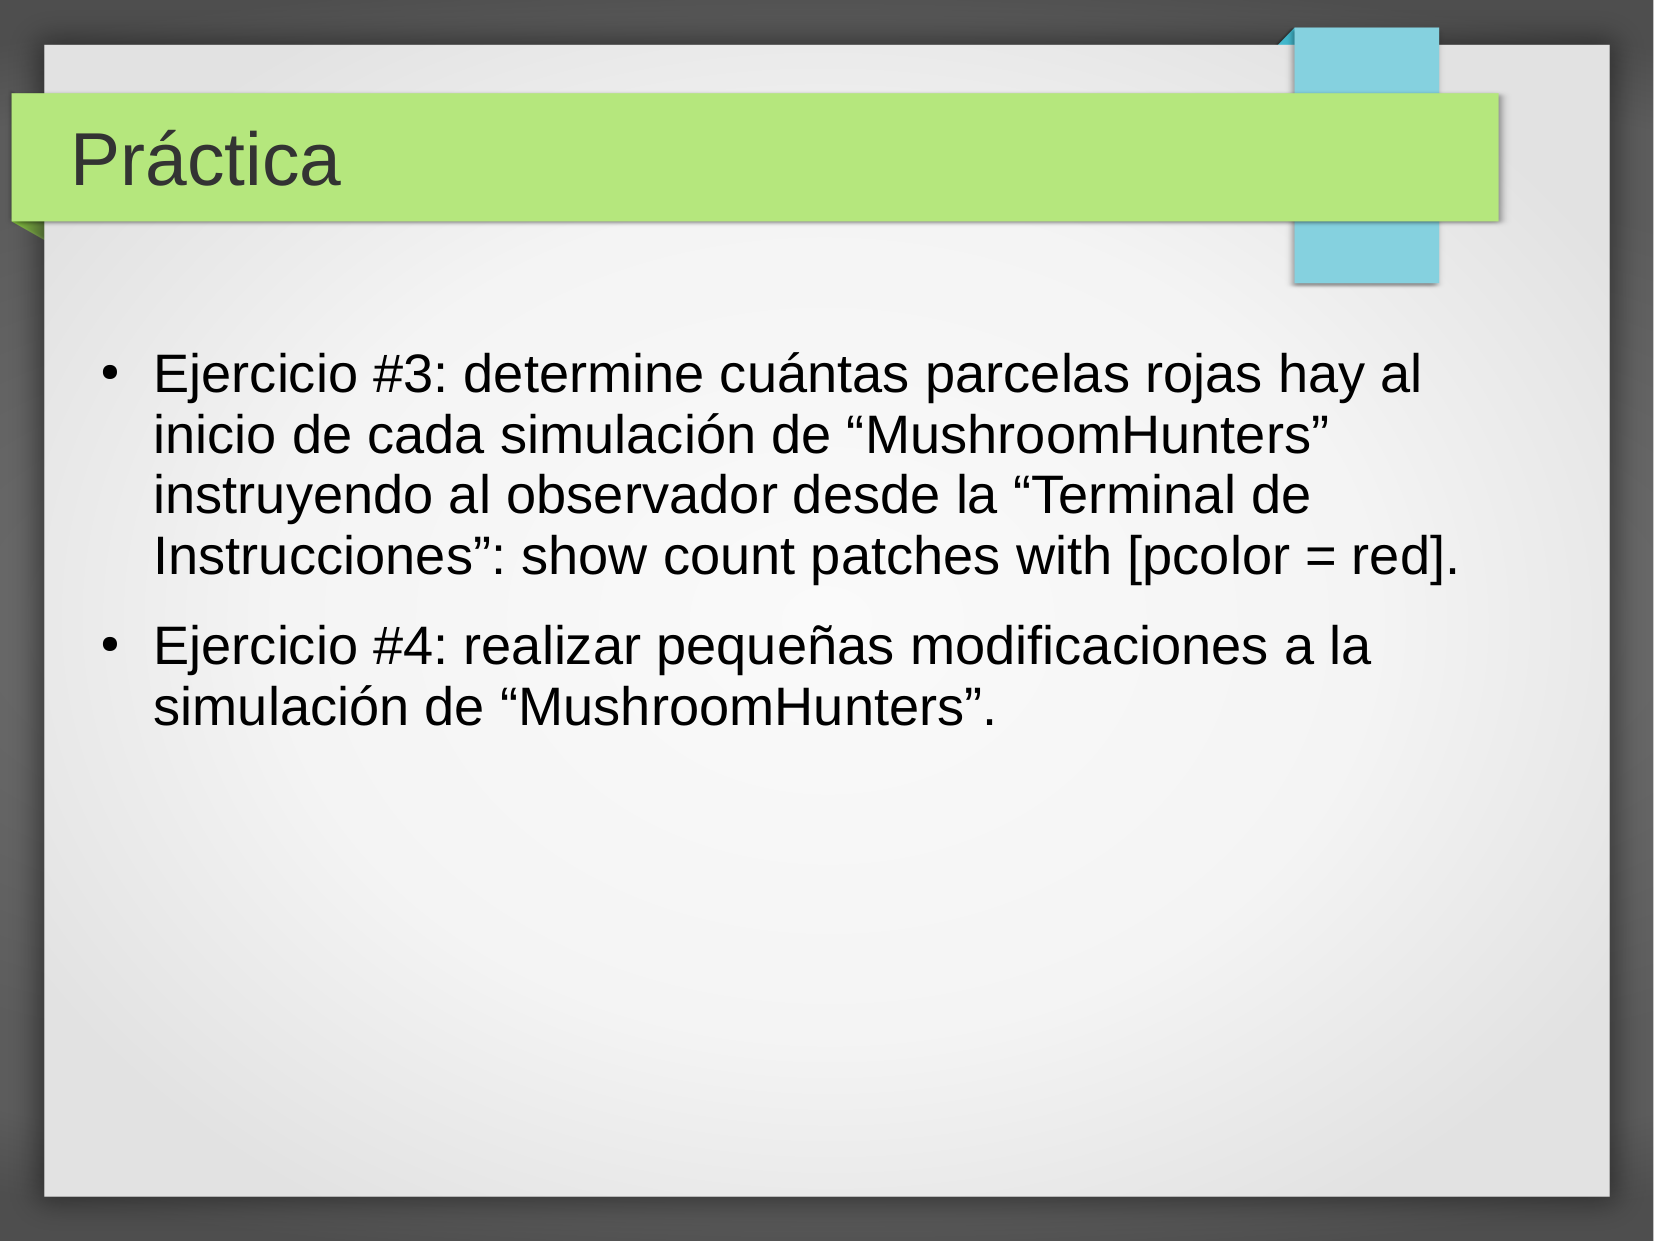

# Práctica
Ejercicio #3: determine cuántas parcelas rojas hay al inicio de cada simulación de “MushroomHunters” instruyendo al observador desde la “Terminal de Instrucciones”: show count patches with [pcolor = red].
Ejercicio #4: realizar pequeñas modificaciones a la simulación de “MushroomHunters”.